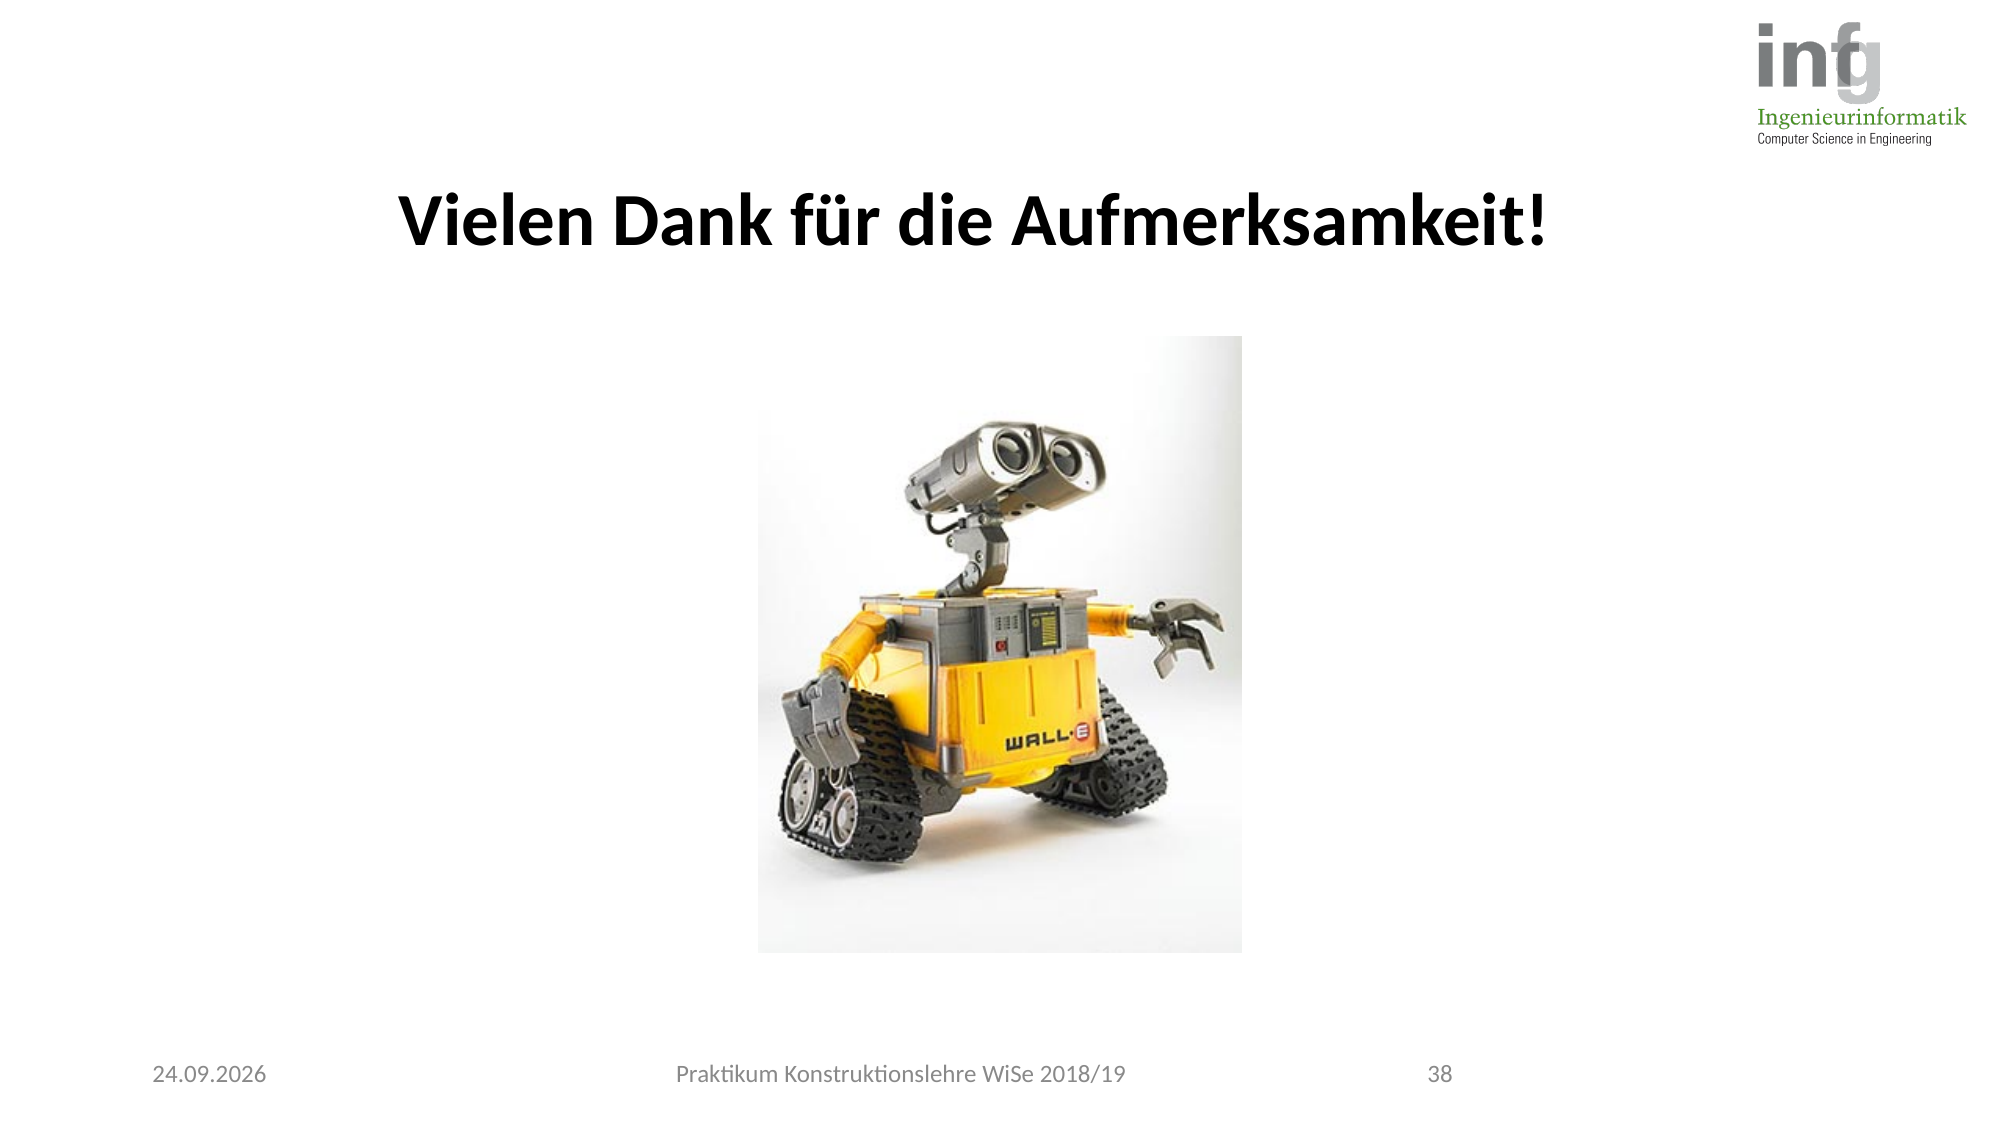

# Vielen Dank für die Aufmerksamkeit!
Praktikum Konstruktionslehre WiSe 2018/19